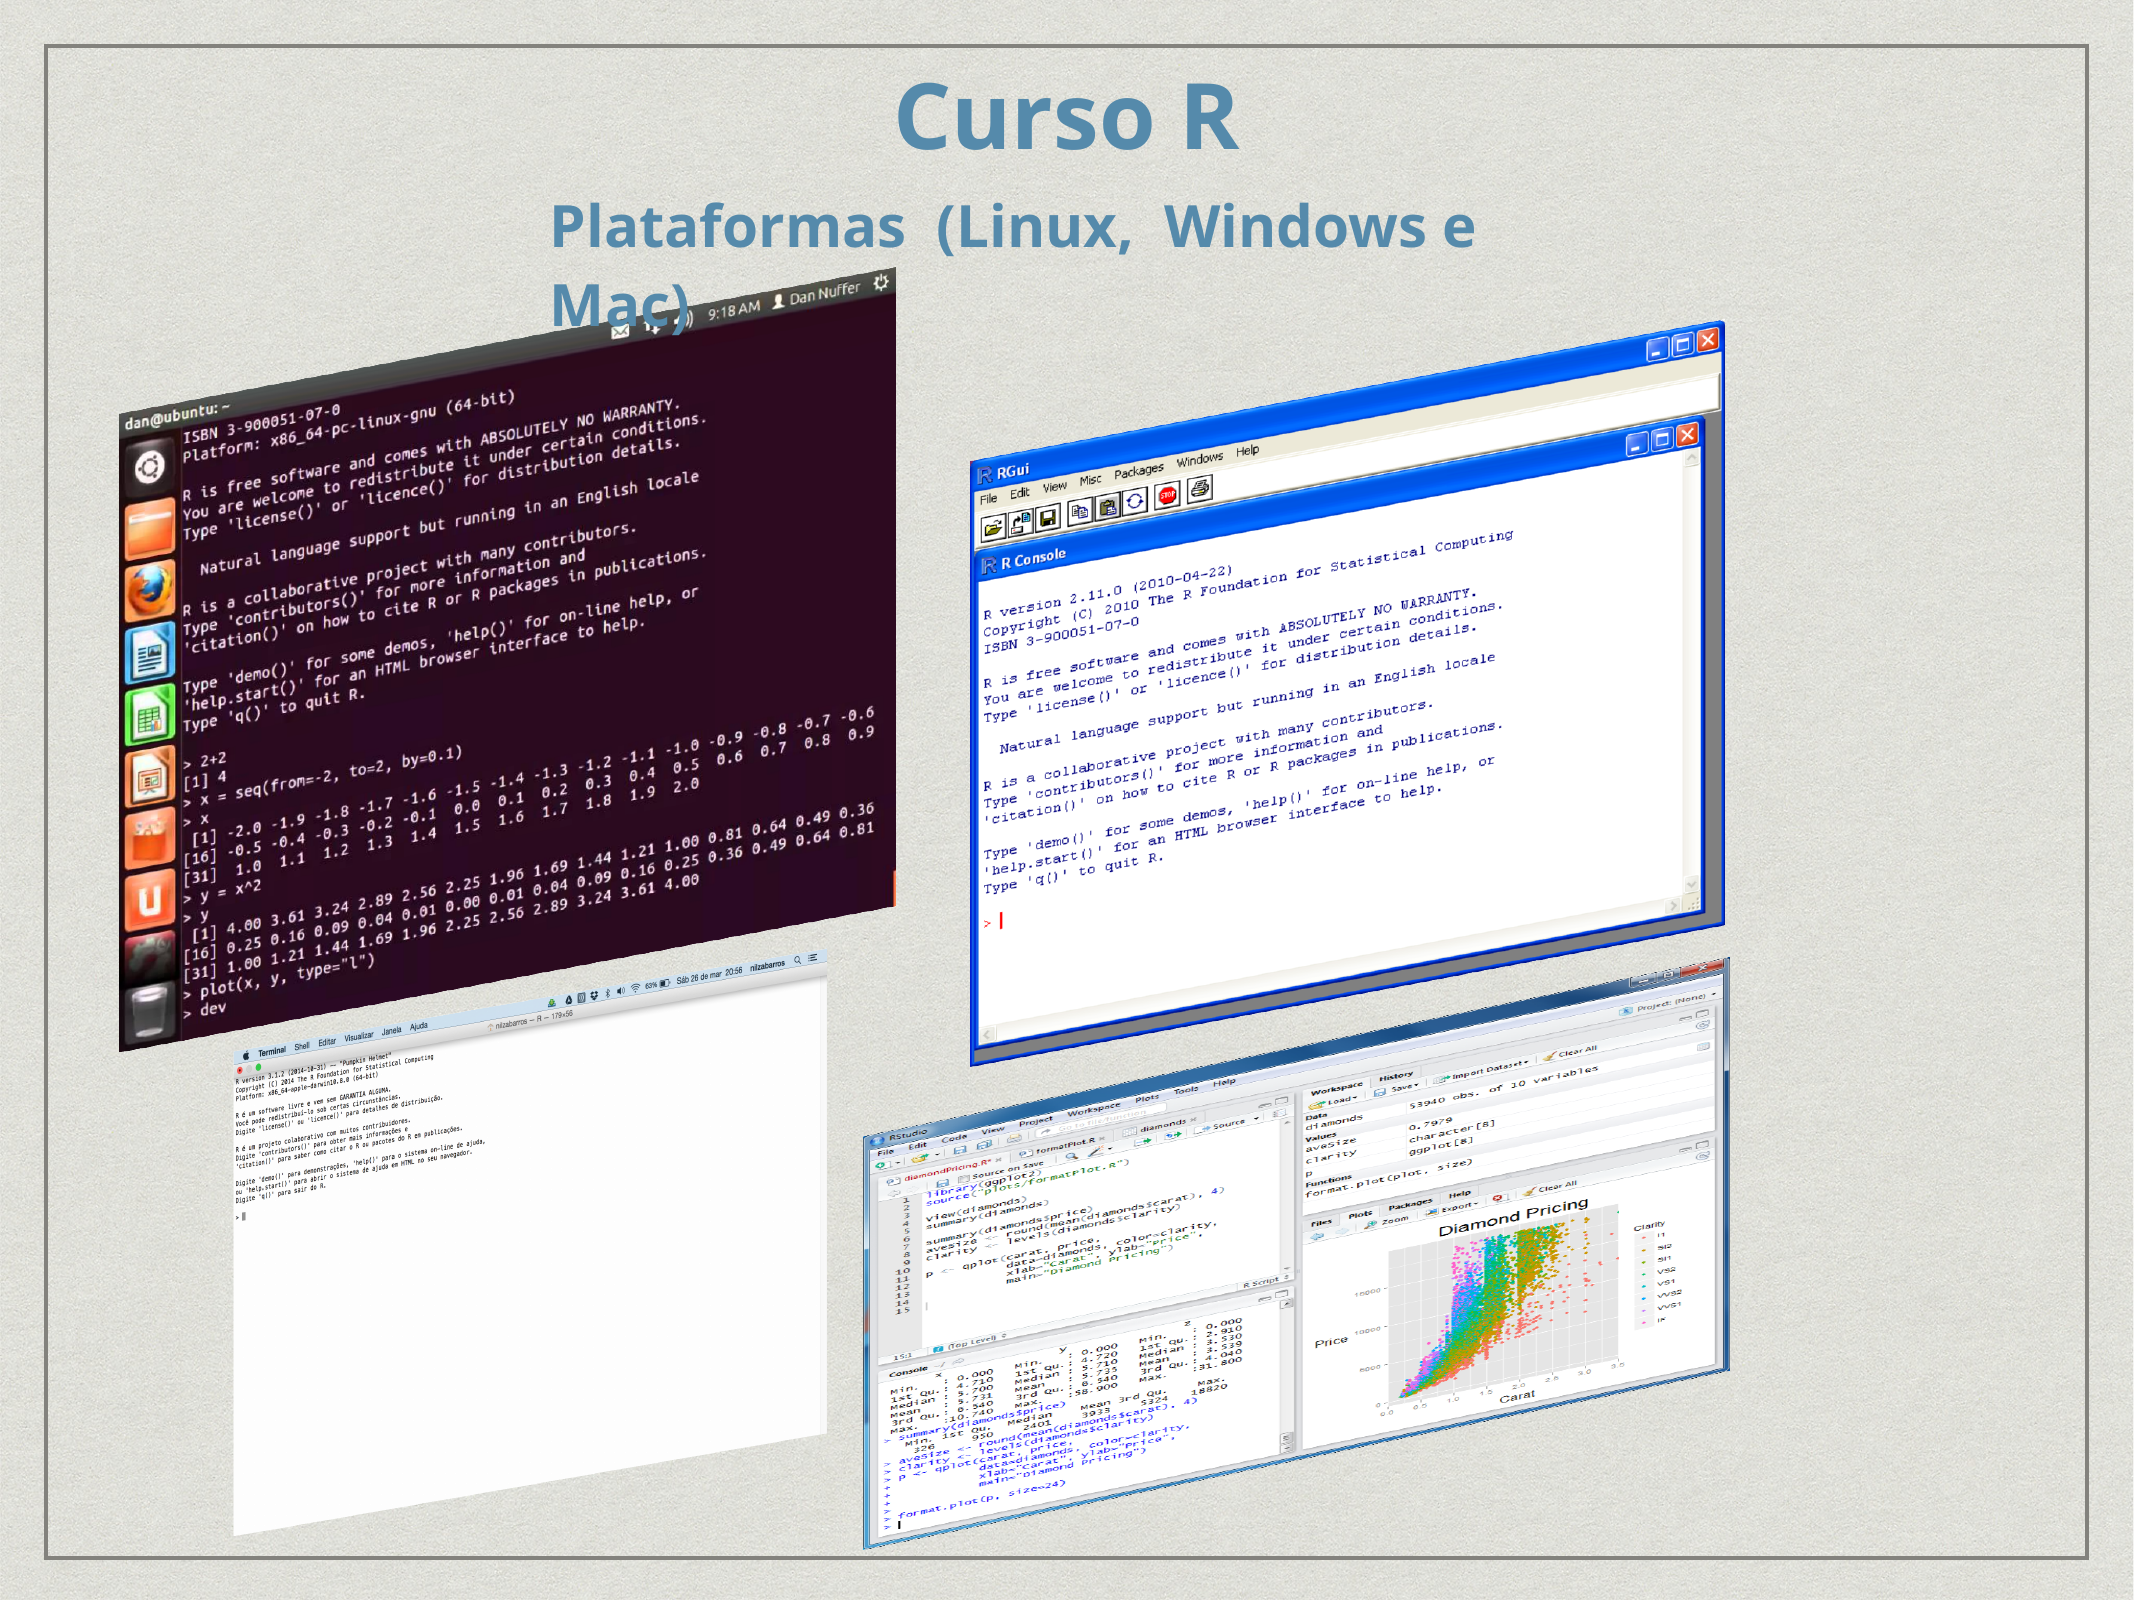

# Curso R
Plataformas (Linux, Windows e Mac)